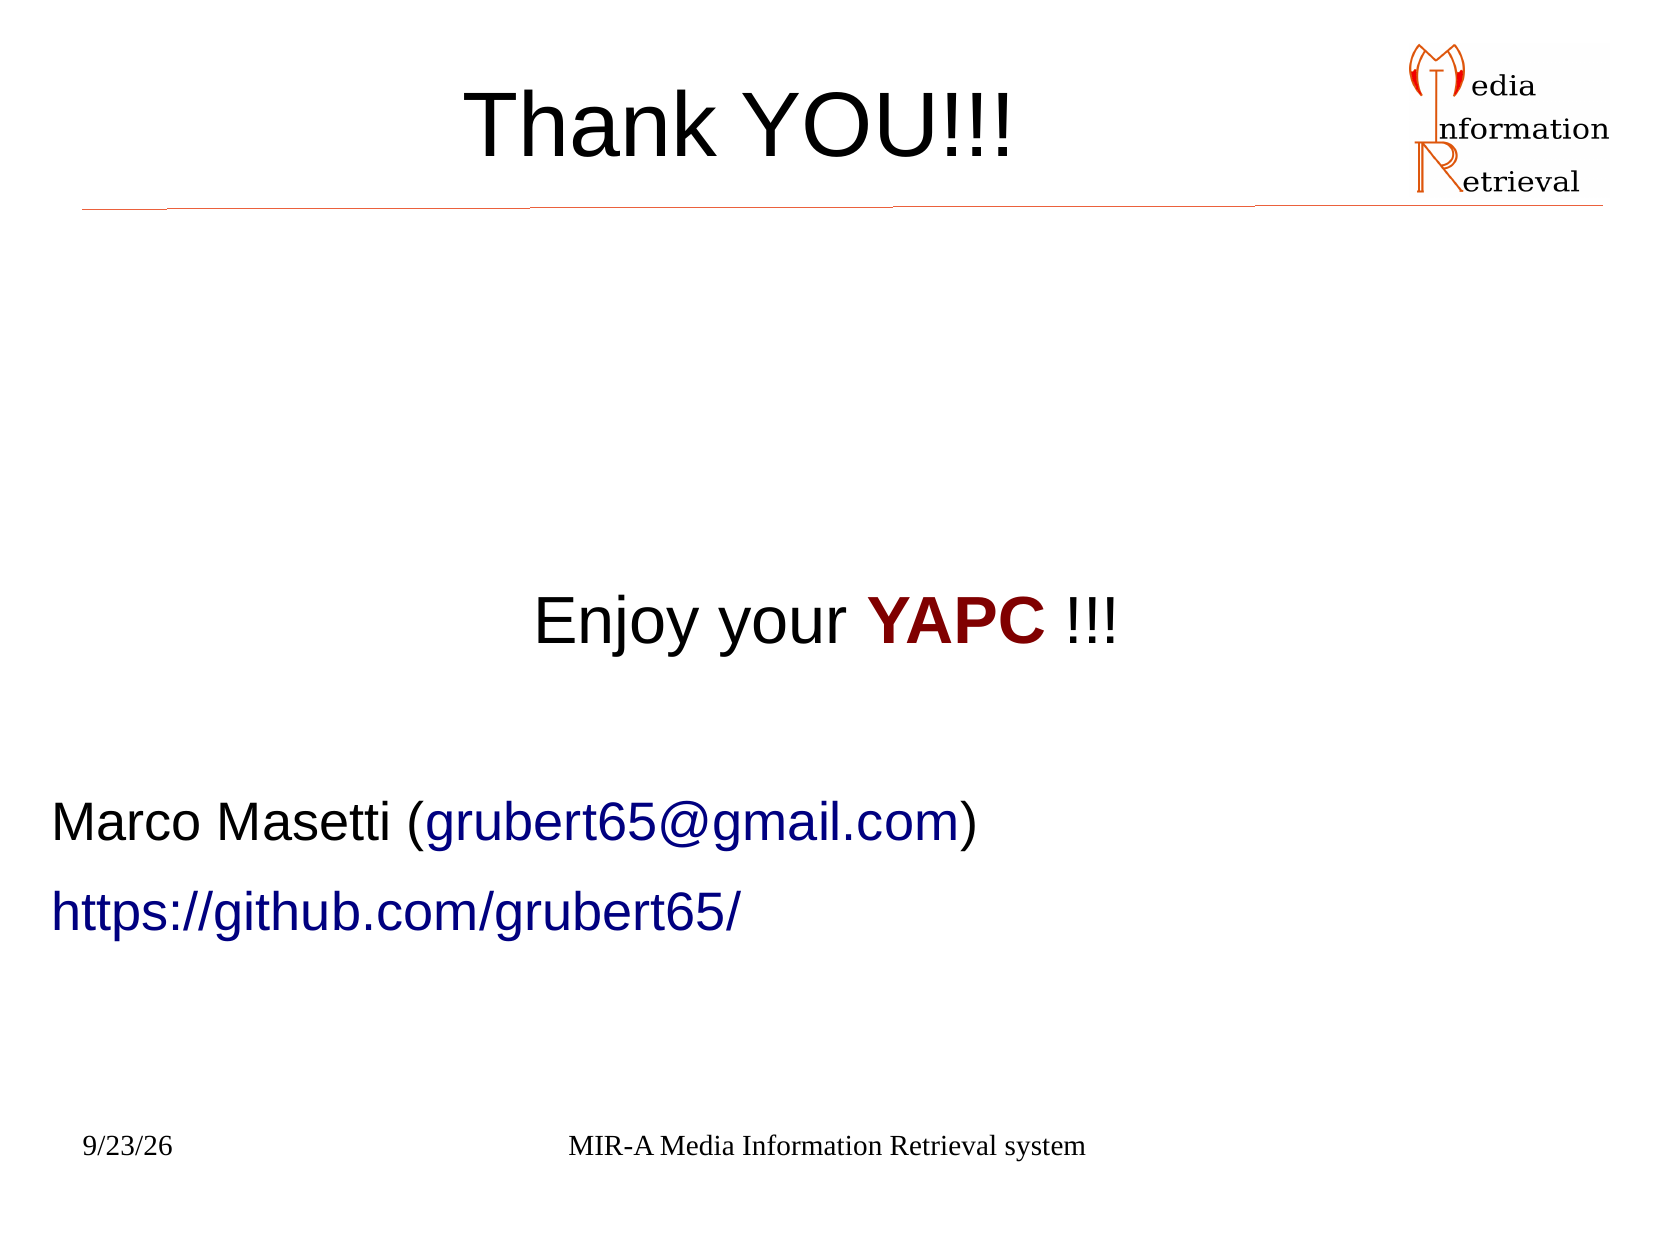

# Thank YOU!!!
Enjoy your YAPC !!!
Marco Masetti (grubert65@gmail.com)
https://github.com/grubert65/